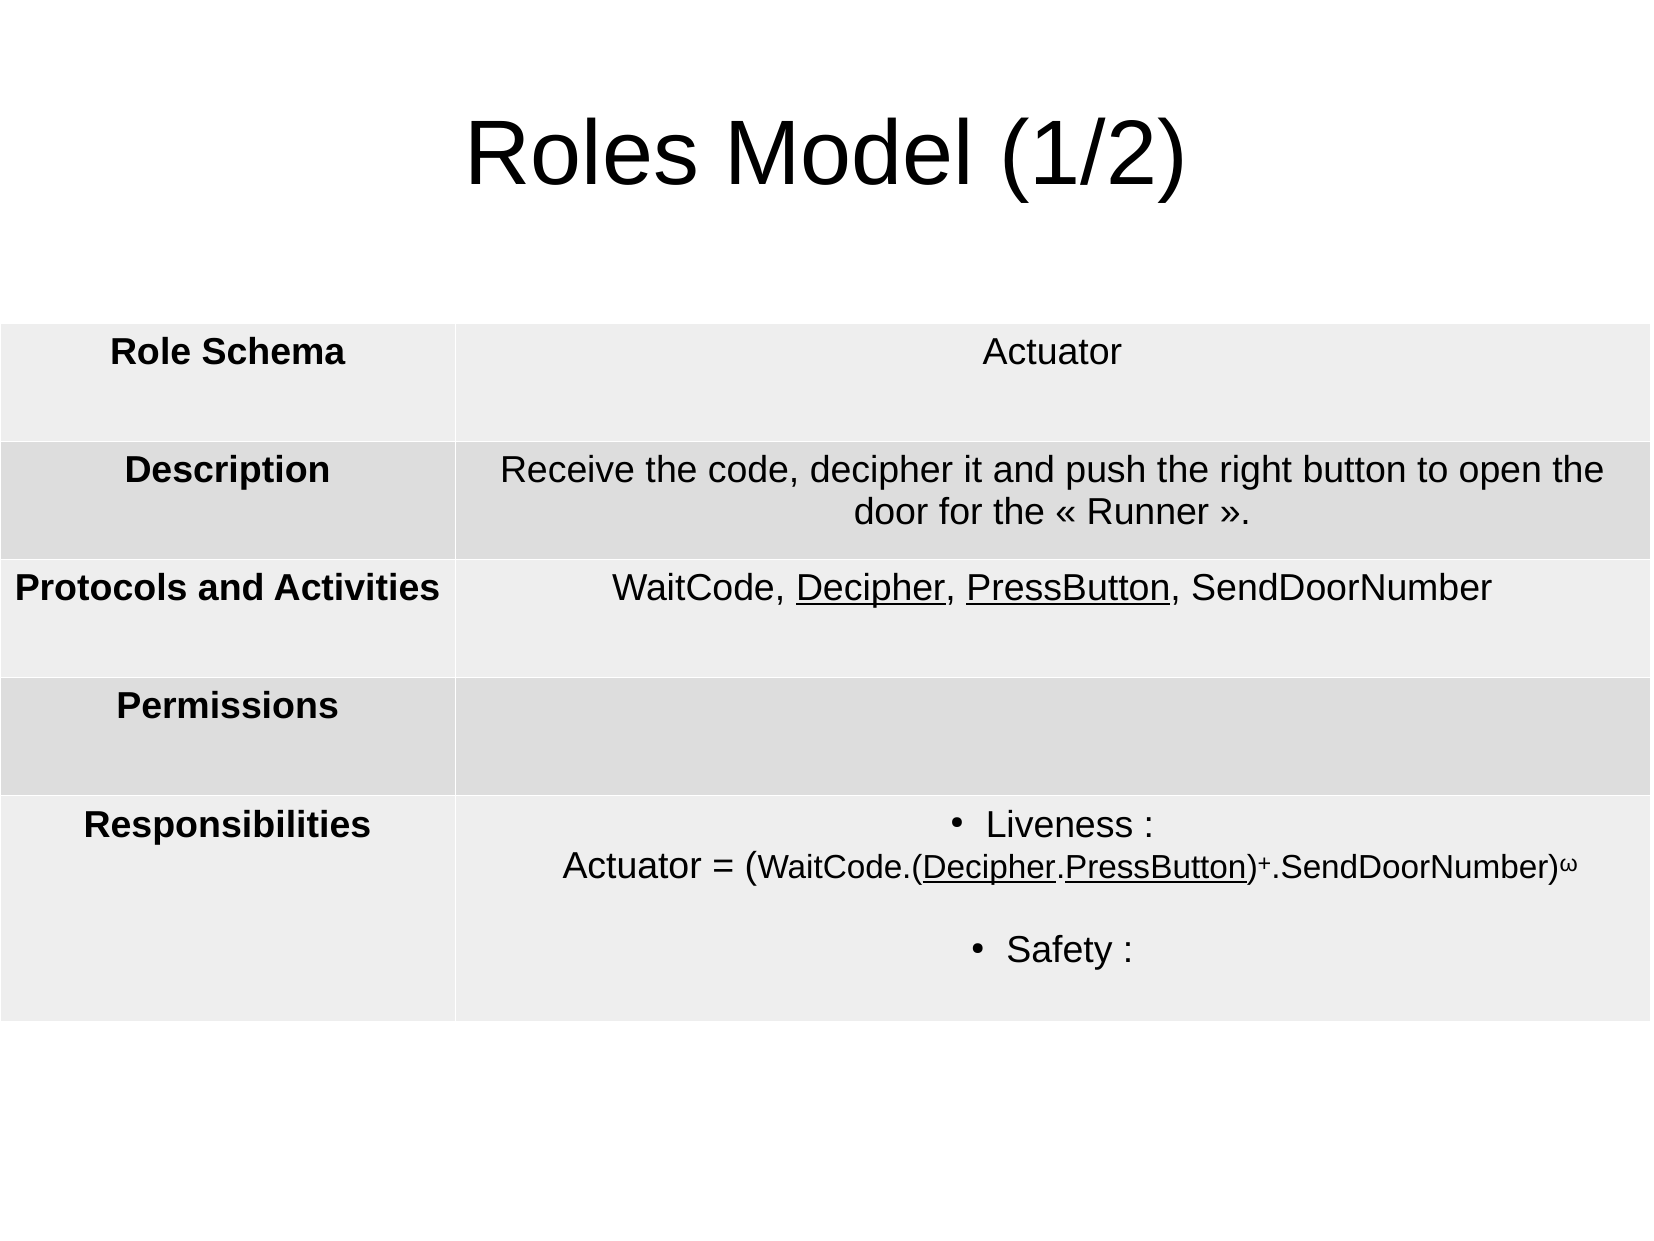

# Roles Model (1/2)
| Role Schema | Actuator |
| --- | --- |
| Description | Receive the code, decipher it and push the right button to open the door for the « Runner ». |
| Protocols and Activities | WaitCode, Decipher, PressButton, SendDoorNumber |
| Permissions | |
| Responsibilities | Liveness : Actuator = (WaitCode.(Decipher.PressButton)+.SendDoorNumber)ω Safety : |